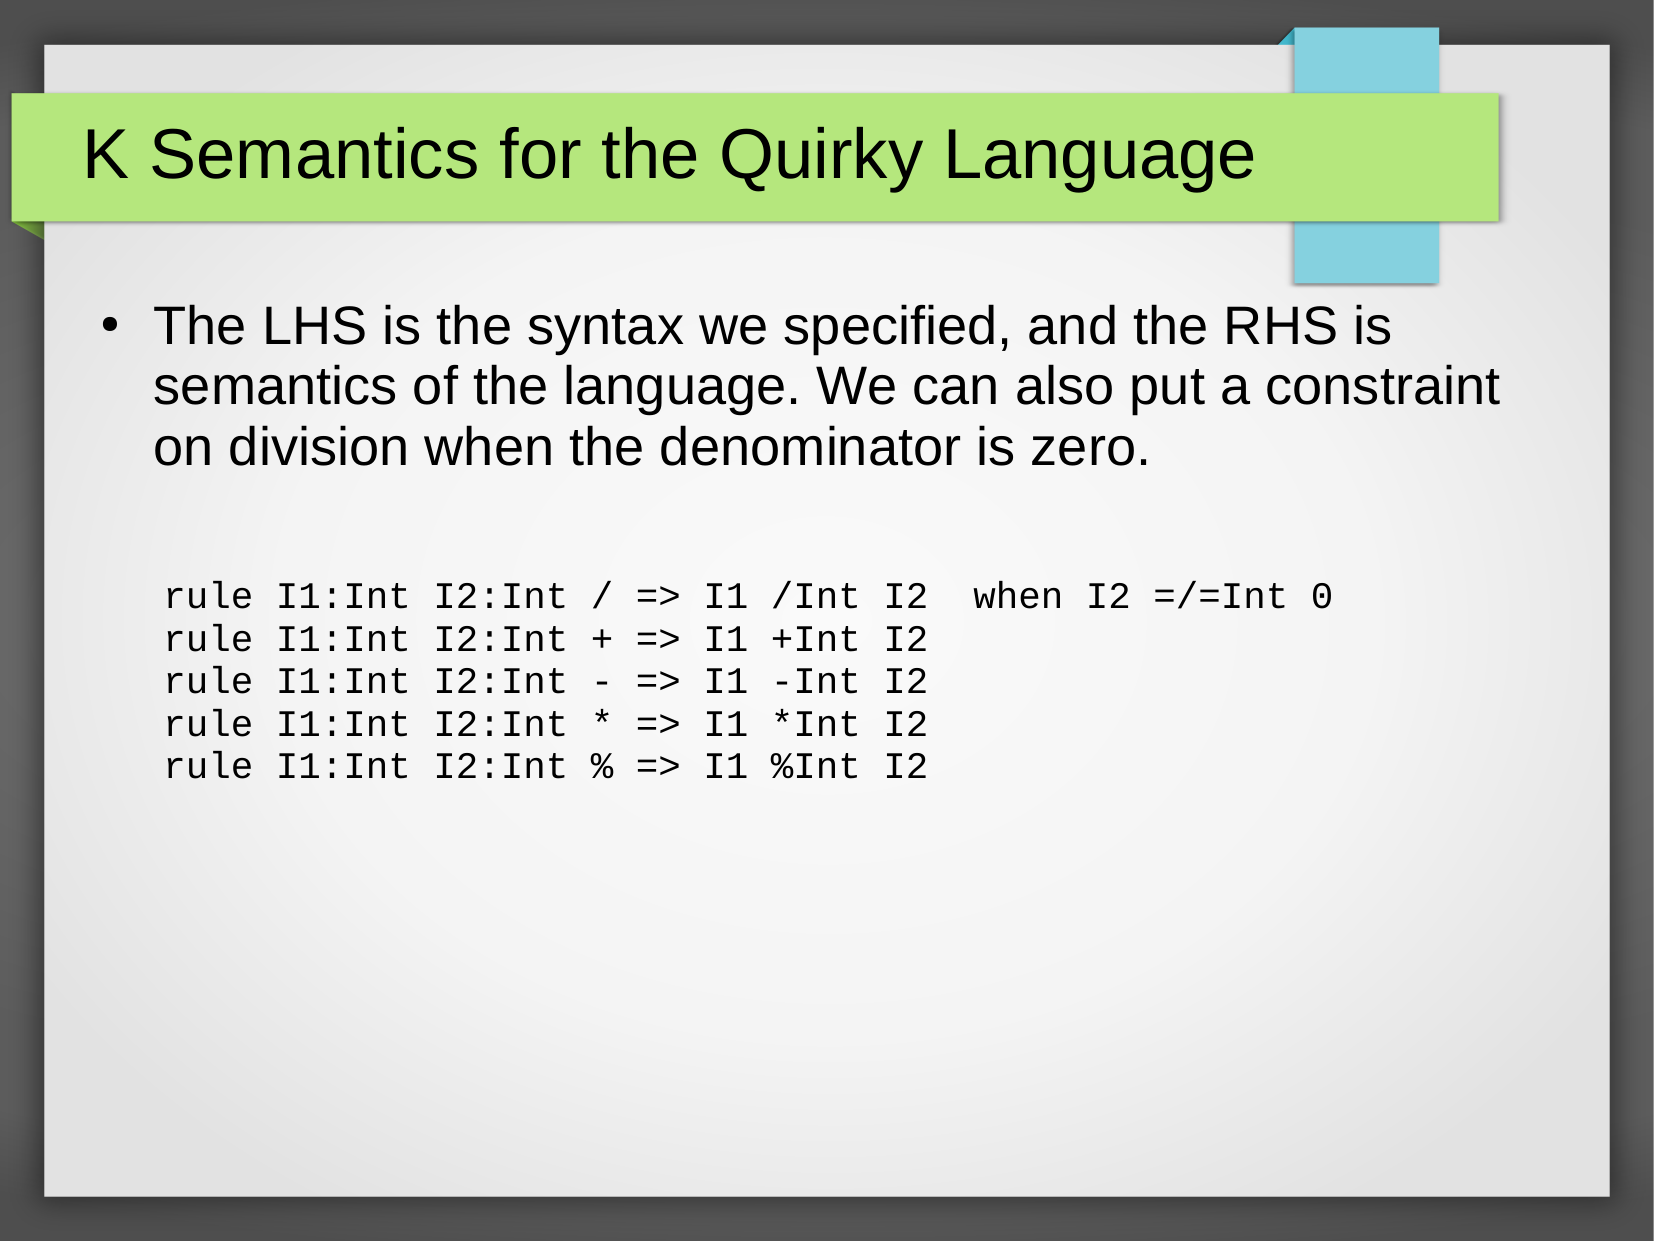

# K Semantics for the Quirky Language
The LHS is the syntax we specified, and the RHS is semantics of the language. We can also put a constraint on division when the denominator is zero.
rule I1:Int I2:Int / => I1 /Int I2 when I2 =/=Int 0
rule I1:Int I2:Int + => I1 +Int I2
rule I1:Int I2:Int - => I1 -Int I2
rule I1:Int I2:Int * => I1 *Int I2
rule I1:Int I2:Int % => I1 %Int I2